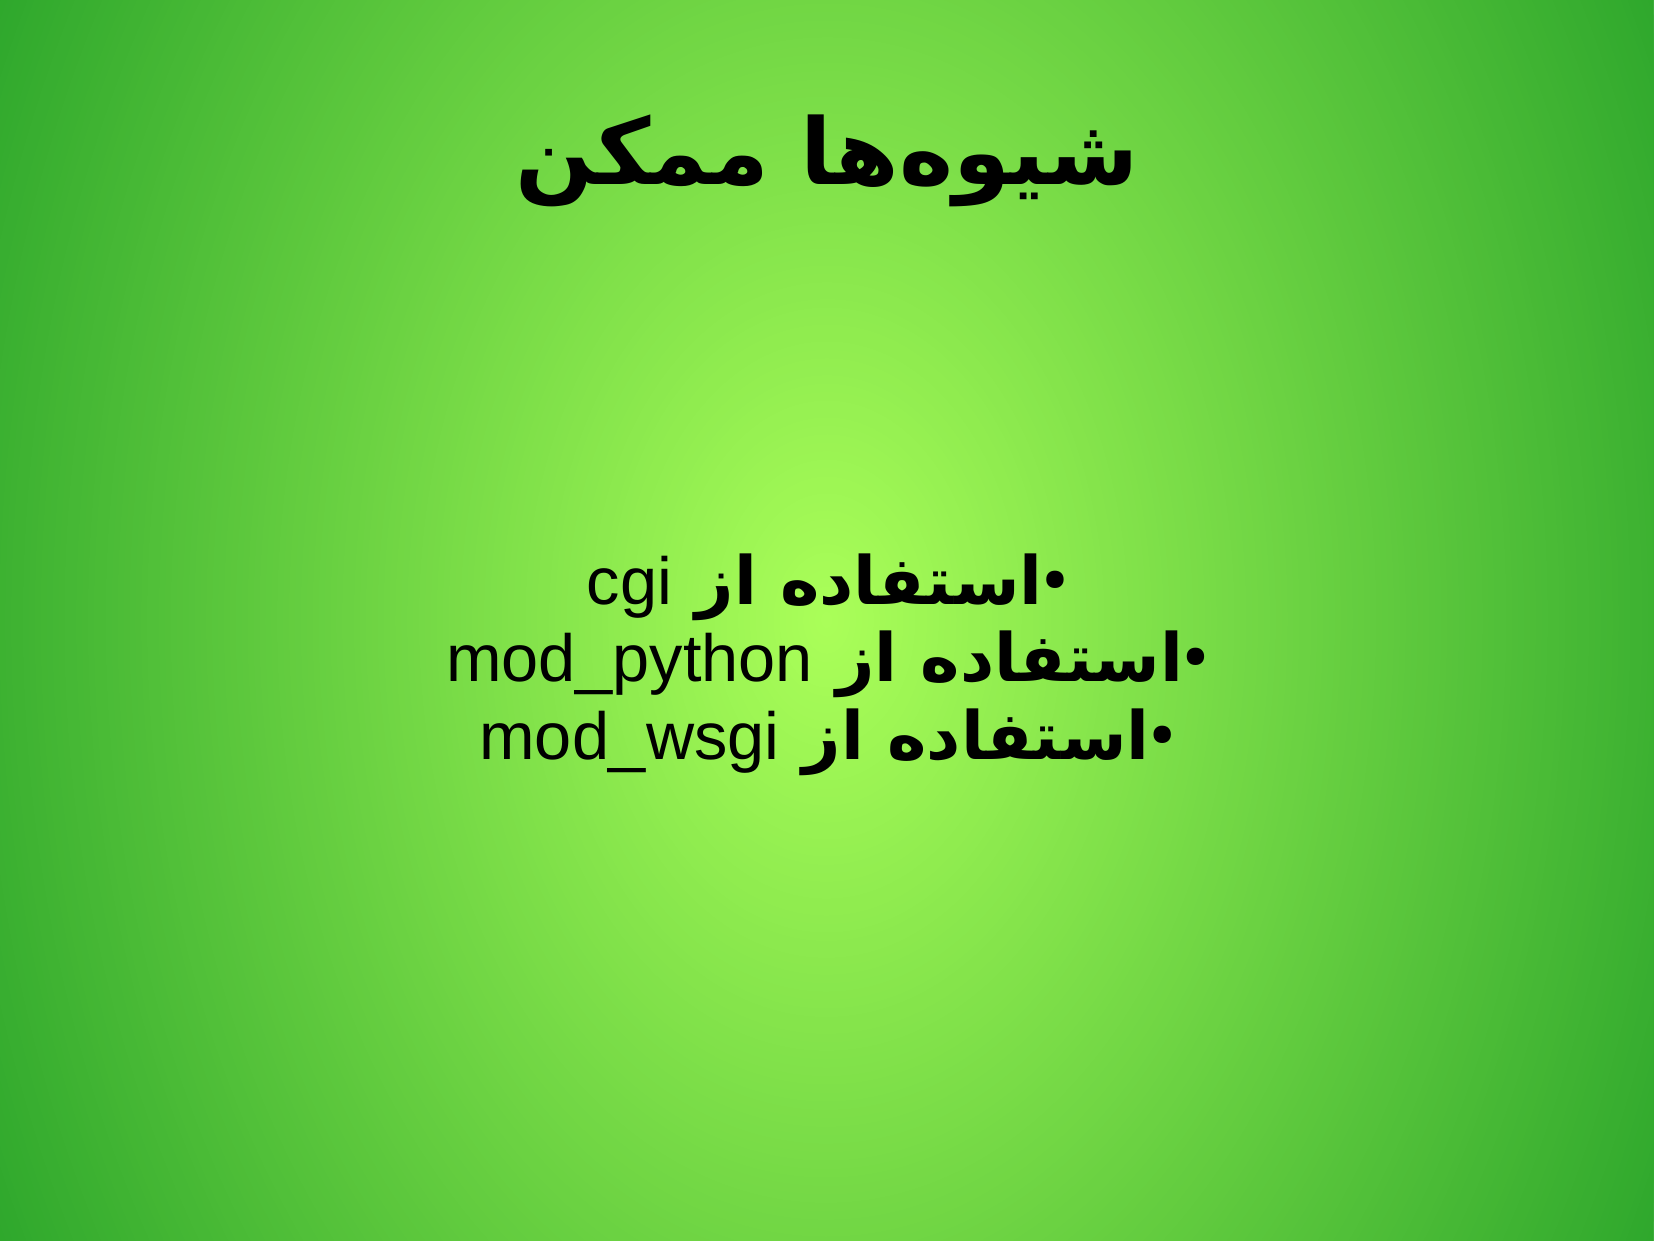

# شیوه‌ها ممکن
استفاده از cgi
استفاده از mod_python
استفاده از mod_wsgi